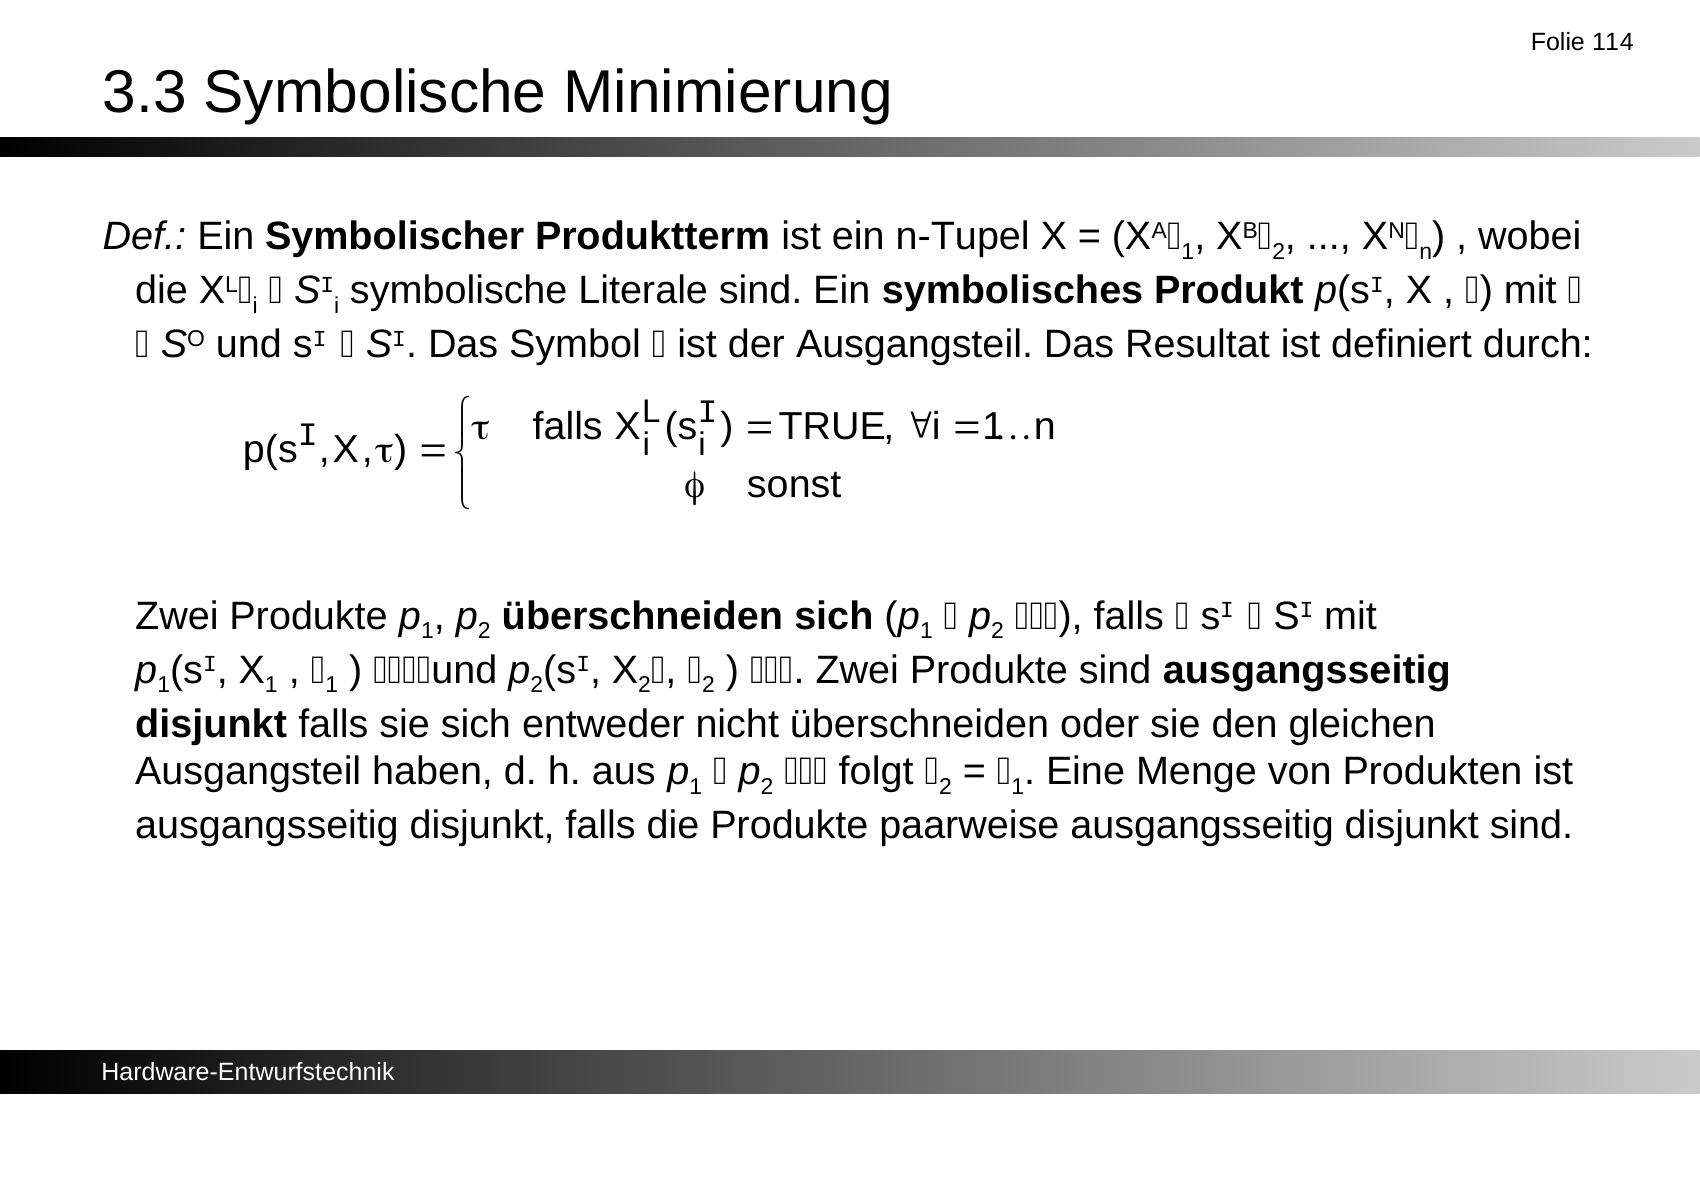

# 3.3 Symbolische Minimierung
Def.: Ein Symbolischer Produktterm ist ein n-Tupel X = (XA1, XB2, ..., XNn) , wobei die XLi  SIi symbolische Literale sind. Ein symbolisches Produkt p(sI, X , ) mit   SO und sI  SI. Das Symbol  ist der Ausgangsteil. Das Resultat ist definiert durch:
	Zwei Produkte p1, p2 überschneiden sich (p1  p2 ), falls  sI  SI mit
p1(sI, X1 , 1 ) und p2(sI, X2, 2 ) . Zwei Produkte sind ausgangsseitig disjunkt falls sie sich entweder nicht überschneiden oder sie den gleichen Ausgangsteil haben, d. h. aus p1  p2  folgt 2 = 1. Eine Menge von Produkten ist ausgangsseitig disjunkt, falls die Produkte paarweise ausgangsseitig disjunkt sind.